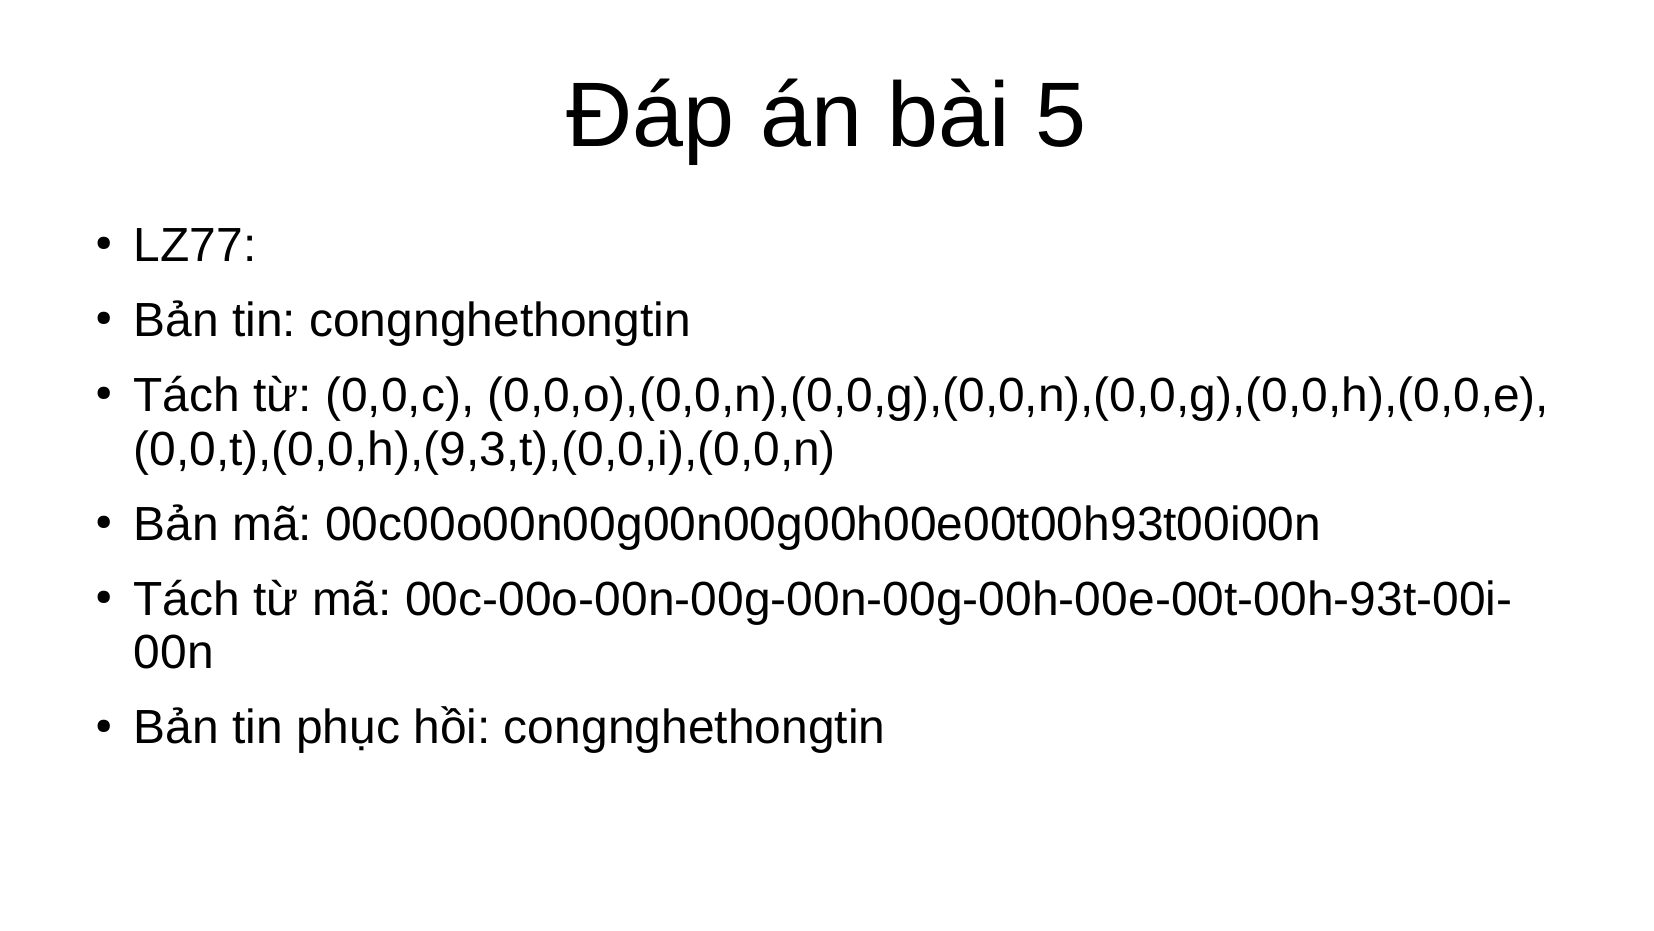

# Đáp án bài 5
LZ77:
Bản tin: congnghethongtin
Tách từ: (0,0,c), (0,0,o),(0,0,n),(0,0,g),(0,0,n),(0,0,g),(0,0,h),(0,0,e),(0,0,t),(0,0,h),(9,3,t),(0,0,i),(0,0,n)
Bản mã: 00c00o00n00g00n00g00h00e00t00h93t00i00n
Tách từ mã: 00c-00o-00n-00g-00n-00g-00h-00e-00t-00h-93t-00i-00n
Bản tin phục hồi: congnghethongtin